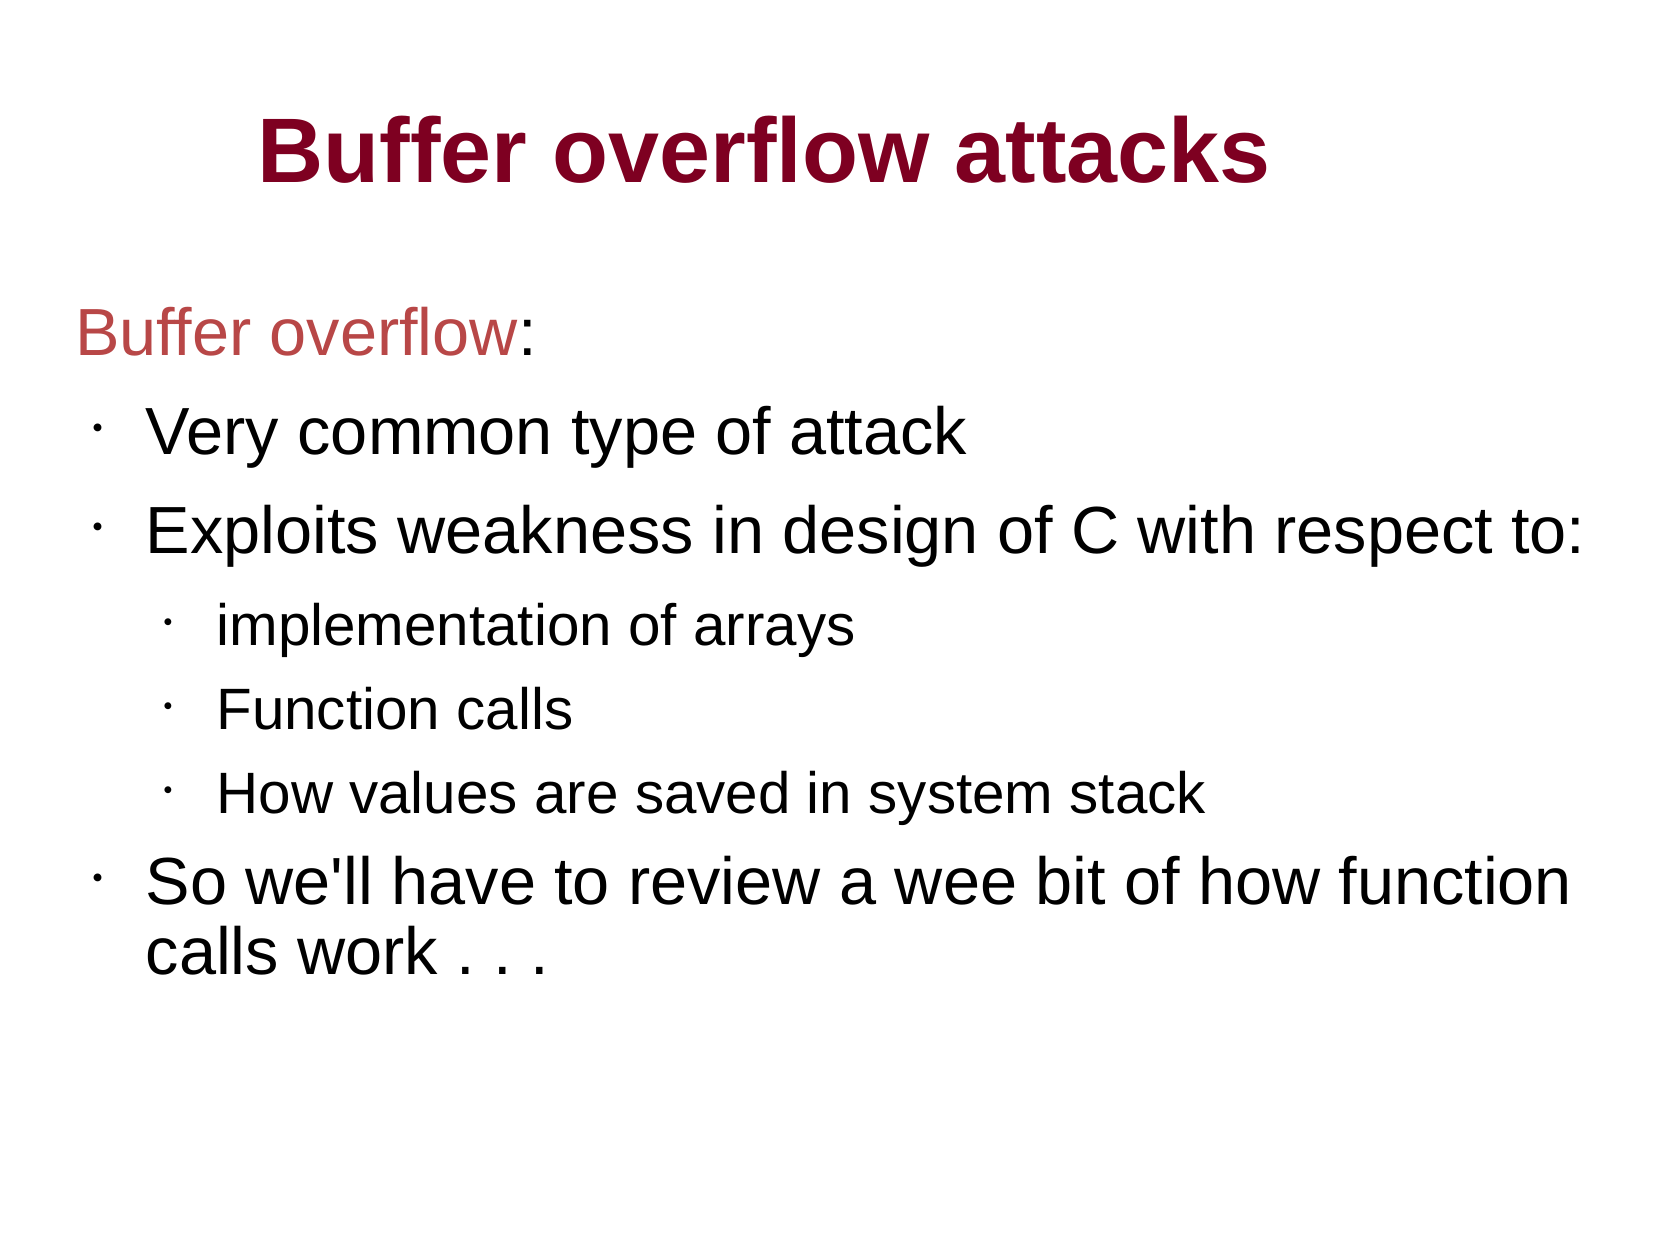

# Buffer overflow attacks
Buffer overflow:
Very common type of attack
Exploits weakness in design of C with respect to:
implementation of arrays
Function calls
How values are saved in system stack
So we'll have to review a wee bit of how function calls work . . .